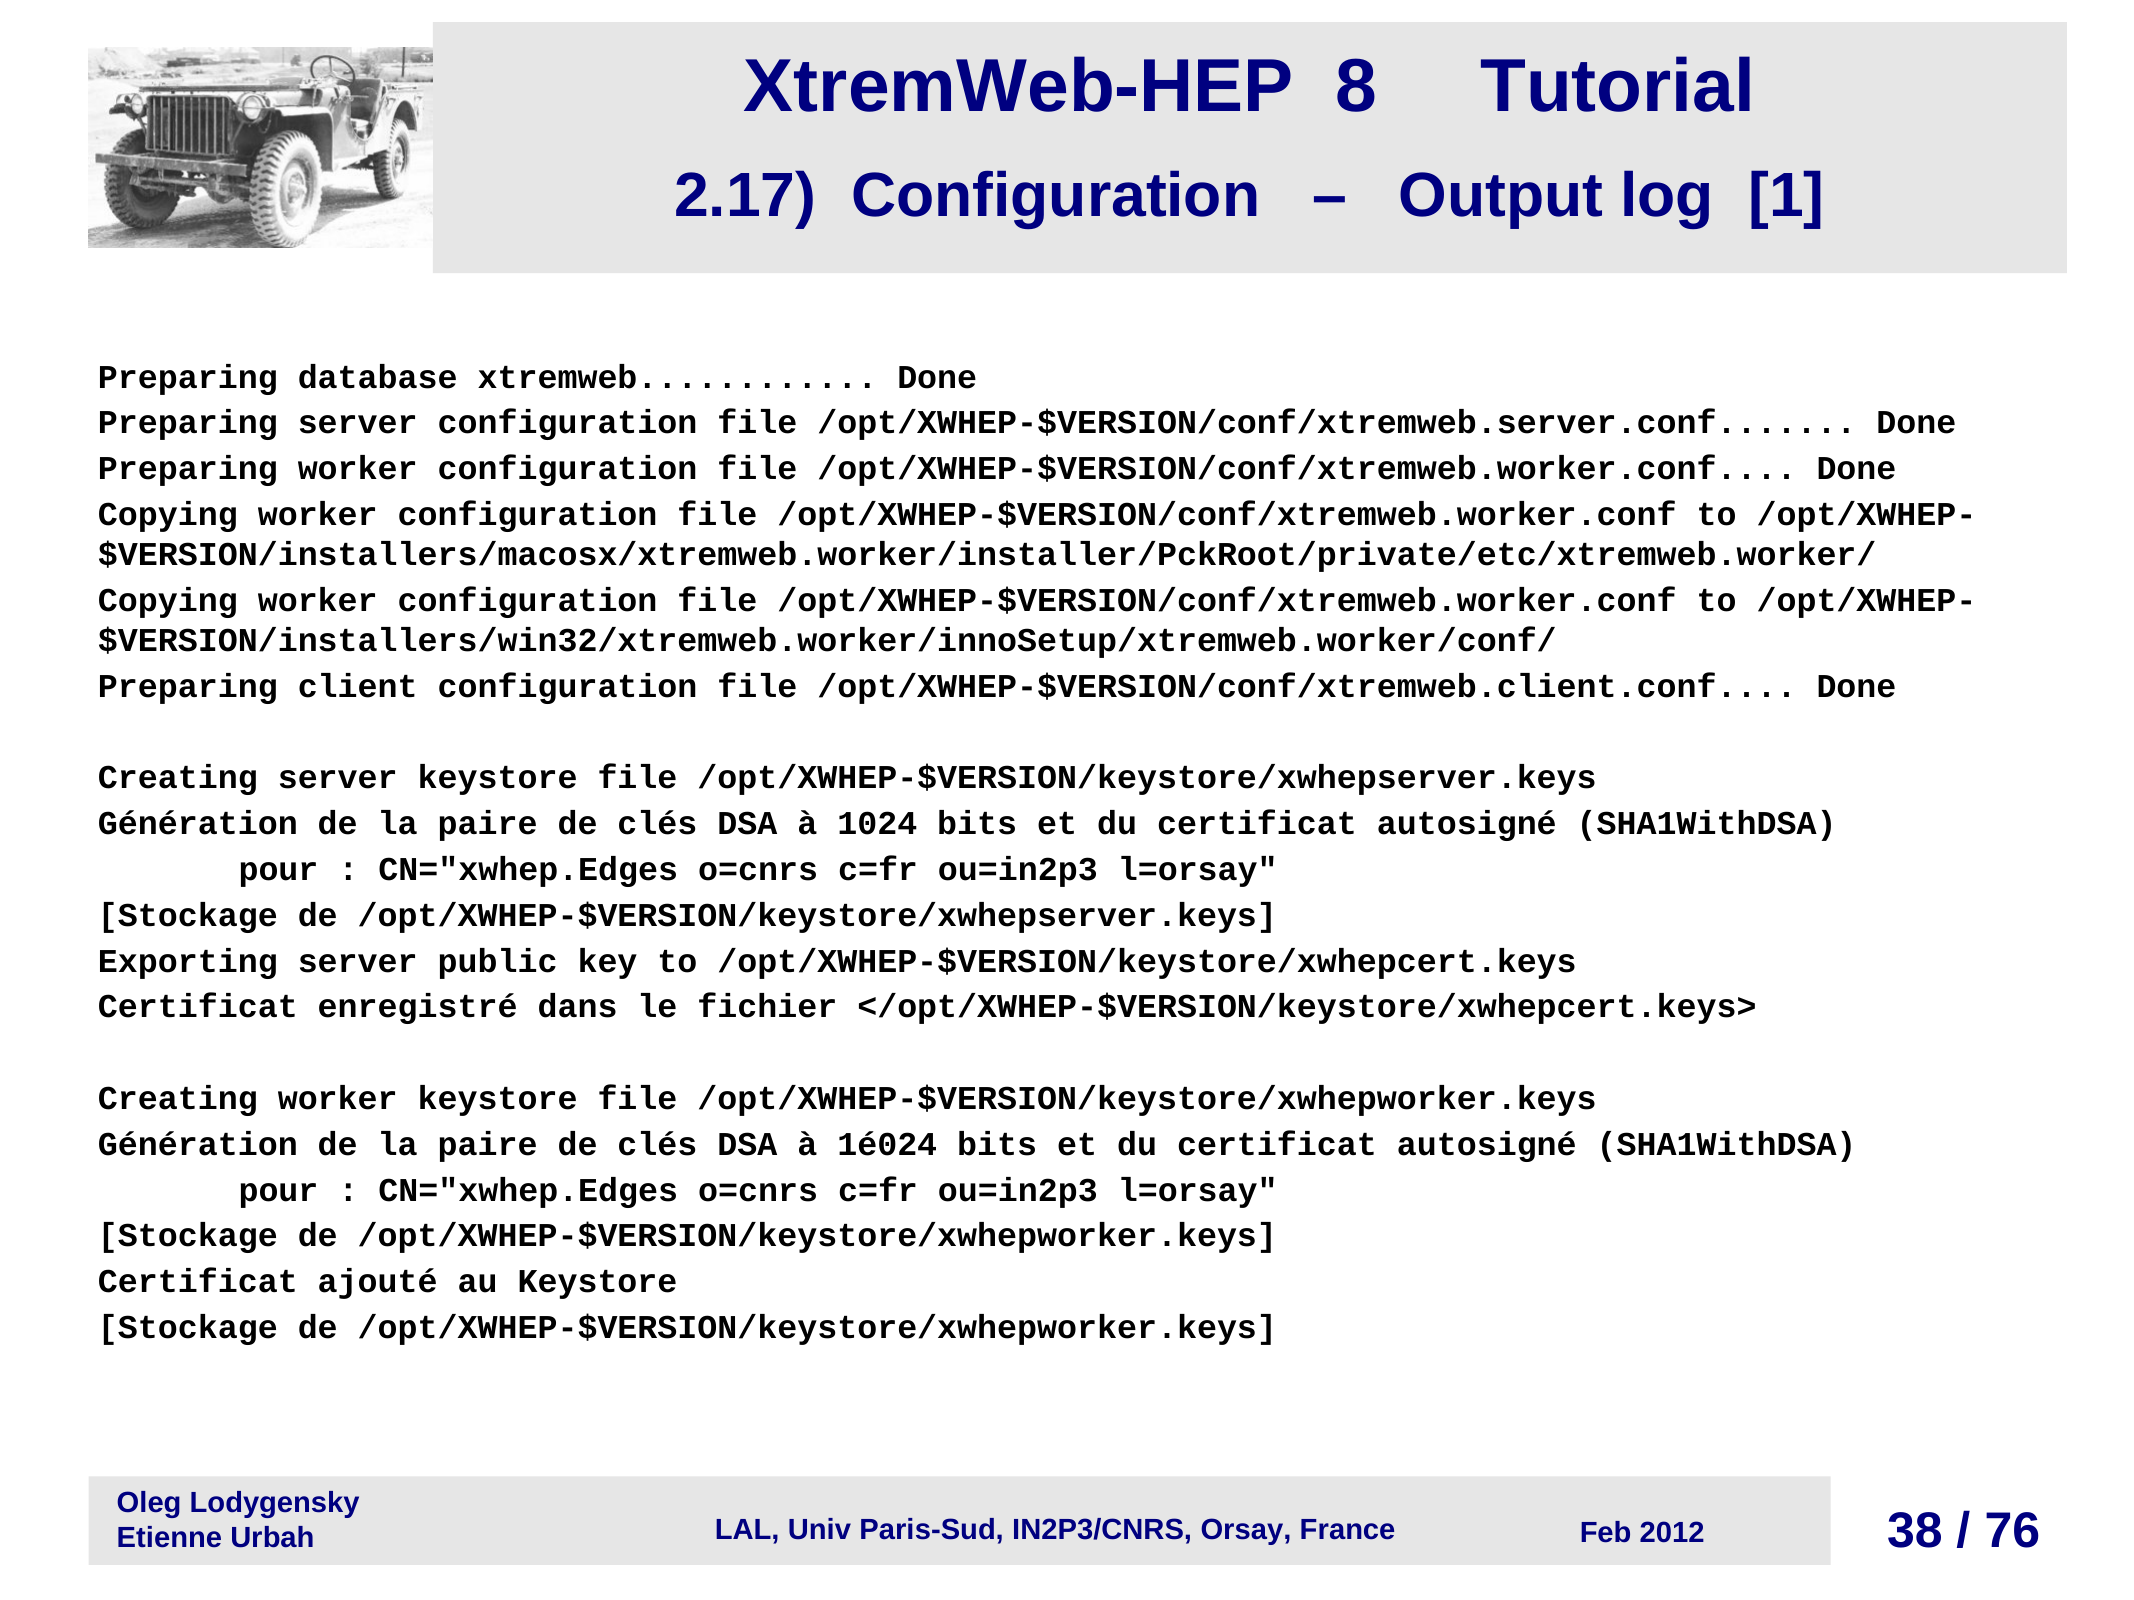

# 2.17) Configuration – Output log [1]
Preparing database xtremweb............ Done
Preparing server configuration file /opt/XWHEP-$VERSION/conf/xtremweb.server.conf....... Done
Preparing worker configuration file /opt/XWHEP-$VERSION/conf/xtremweb.worker.conf.... Done
Copying worker configuration file /opt/XWHEP-$VERSION/conf/xtremweb.worker.conf to /opt/XWHEP-$VERSION/installers/macosx/xtremweb.worker/installer/PckRoot/private/etc/xtremweb.worker/
Copying worker configuration file /opt/XWHEP-$VERSION/conf/xtremweb.worker.conf to /opt/XWHEP-$VERSION/installers/win32/xtremweb.worker/innoSetup/xtremweb.worker/conf/
Preparing client configuration file /opt/XWHEP-$VERSION/conf/xtremweb.client.conf.... Done
Creating server keystore file /opt/XWHEP-$VERSION/keystore/xwhepserver.keys
Génération de la paire de clés DSA à 1024 bits et du certificat autosigné (SHA1WithDSA)
	pour : CN="xwhep.Edges o=cnrs c=fr ou=in2p3 l=orsay"
[Stockage de /opt/XWHEP-$VERSION/keystore/xwhepserver.keys]
Exporting server public key to /opt/XWHEP-$VERSION/keystore/xwhepcert.keys
Certificat enregistré dans le fichier </opt/XWHEP-$VERSION/keystore/xwhepcert.keys>
Creating worker keystore file /opt/XWHEP-$VERSION/keystore/xwhepworker.keys
Génération de la paire de clés DSA à 1é024 bits et du certificat autosigné (SHA1WithDSA)
	pour : CN="xwhep.Edges o=cnrs c=fr ou=in2p3 l=orsay"
[Stockage de /opt/XWHEP-$VERSION/keystore/xwhepworker.keys]
Certificat ajouté au Keystore
[Stockage de /opt/XWHEP-$VERSION/keystore/xwhepworker.keys]
38